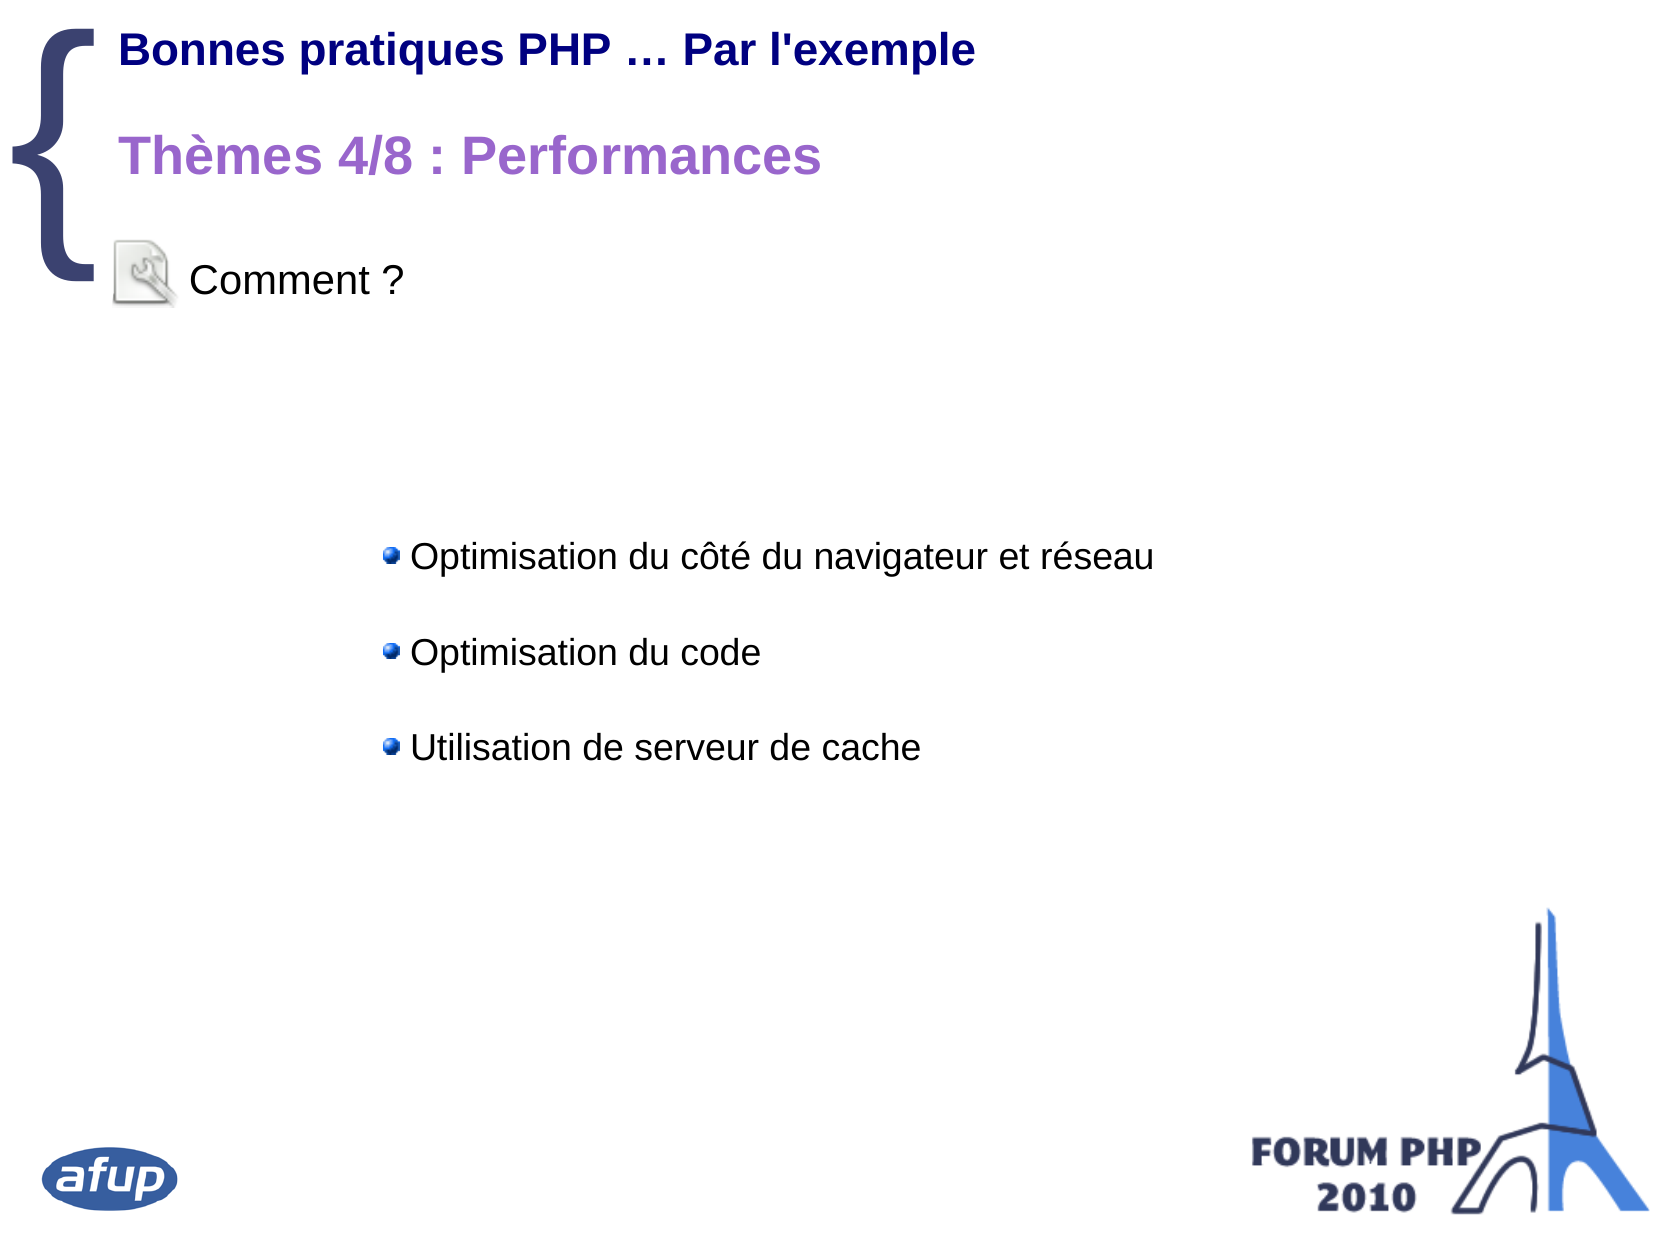

# Bonnes pratiques PHP … Par l'exemple Thèmes 4/8 : Performances
Comment ?
 Optimisation du côté du navigateur et réseau
 Optimisation du code
 Utilisation de serveur de cache